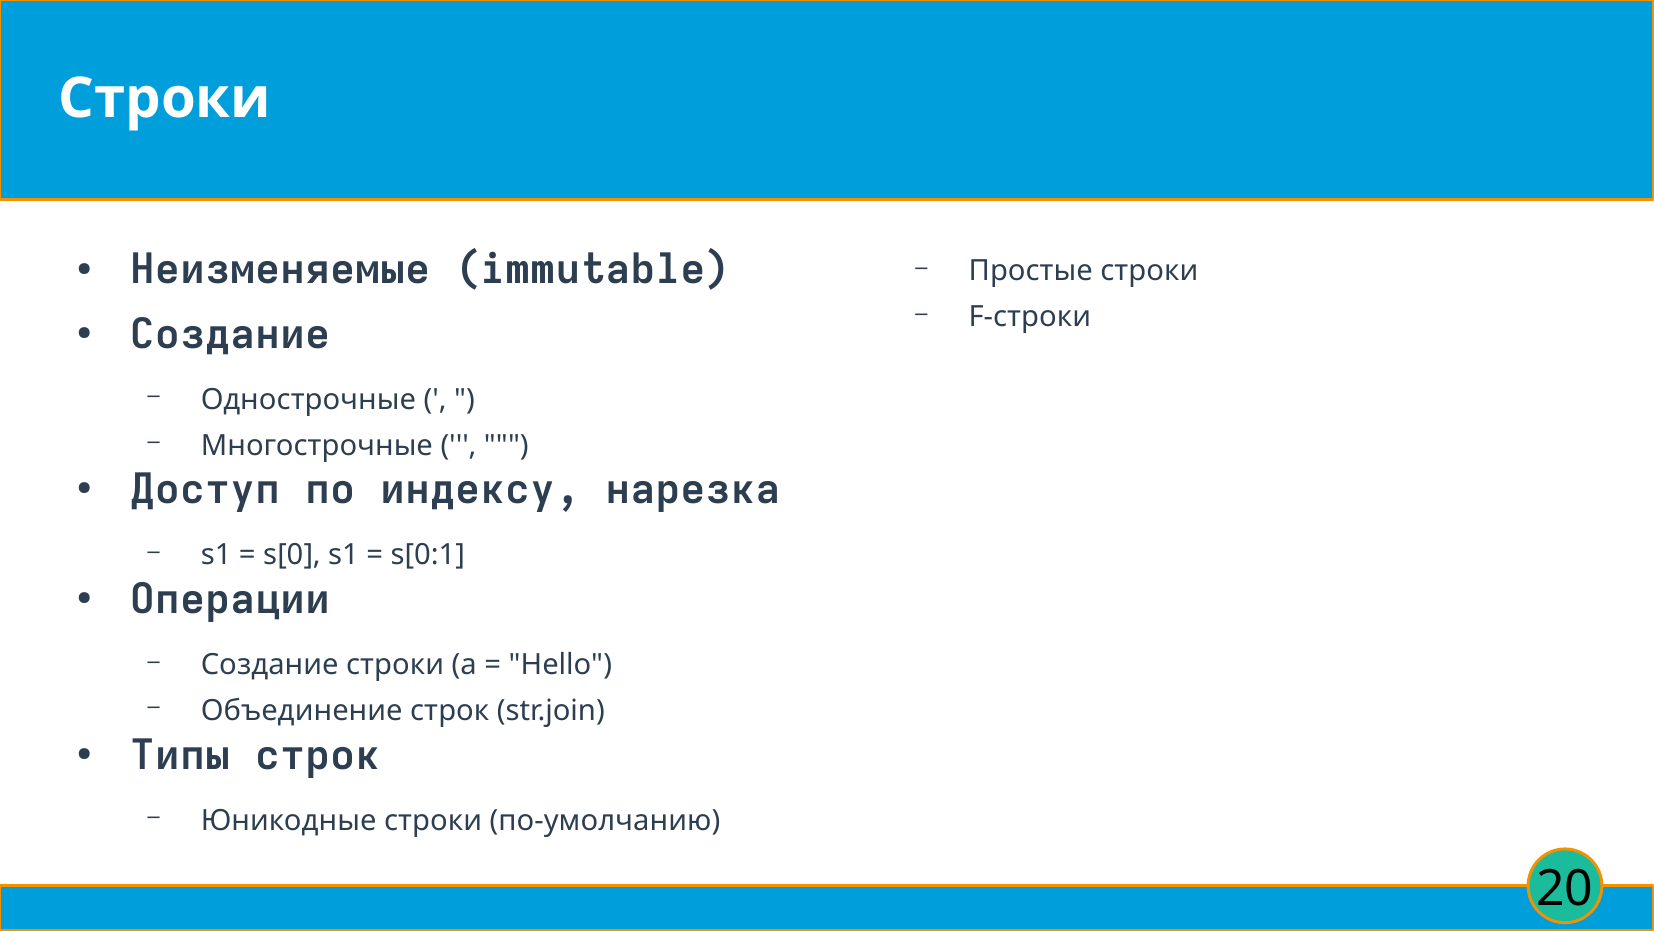

# Строки
Неизменяемыe (immutable)
Создание
Однострочные (', ")
Многострочные (''', """)
Доступ по индексу, нарезка
s1 = s[0], s1 = s[0:1]
Операции
Создание строки (a = "Hello")
Объединение строк (str.join)
Типы строк
Юникодные строки (по-умолчанию)
Простые строки
F-строки